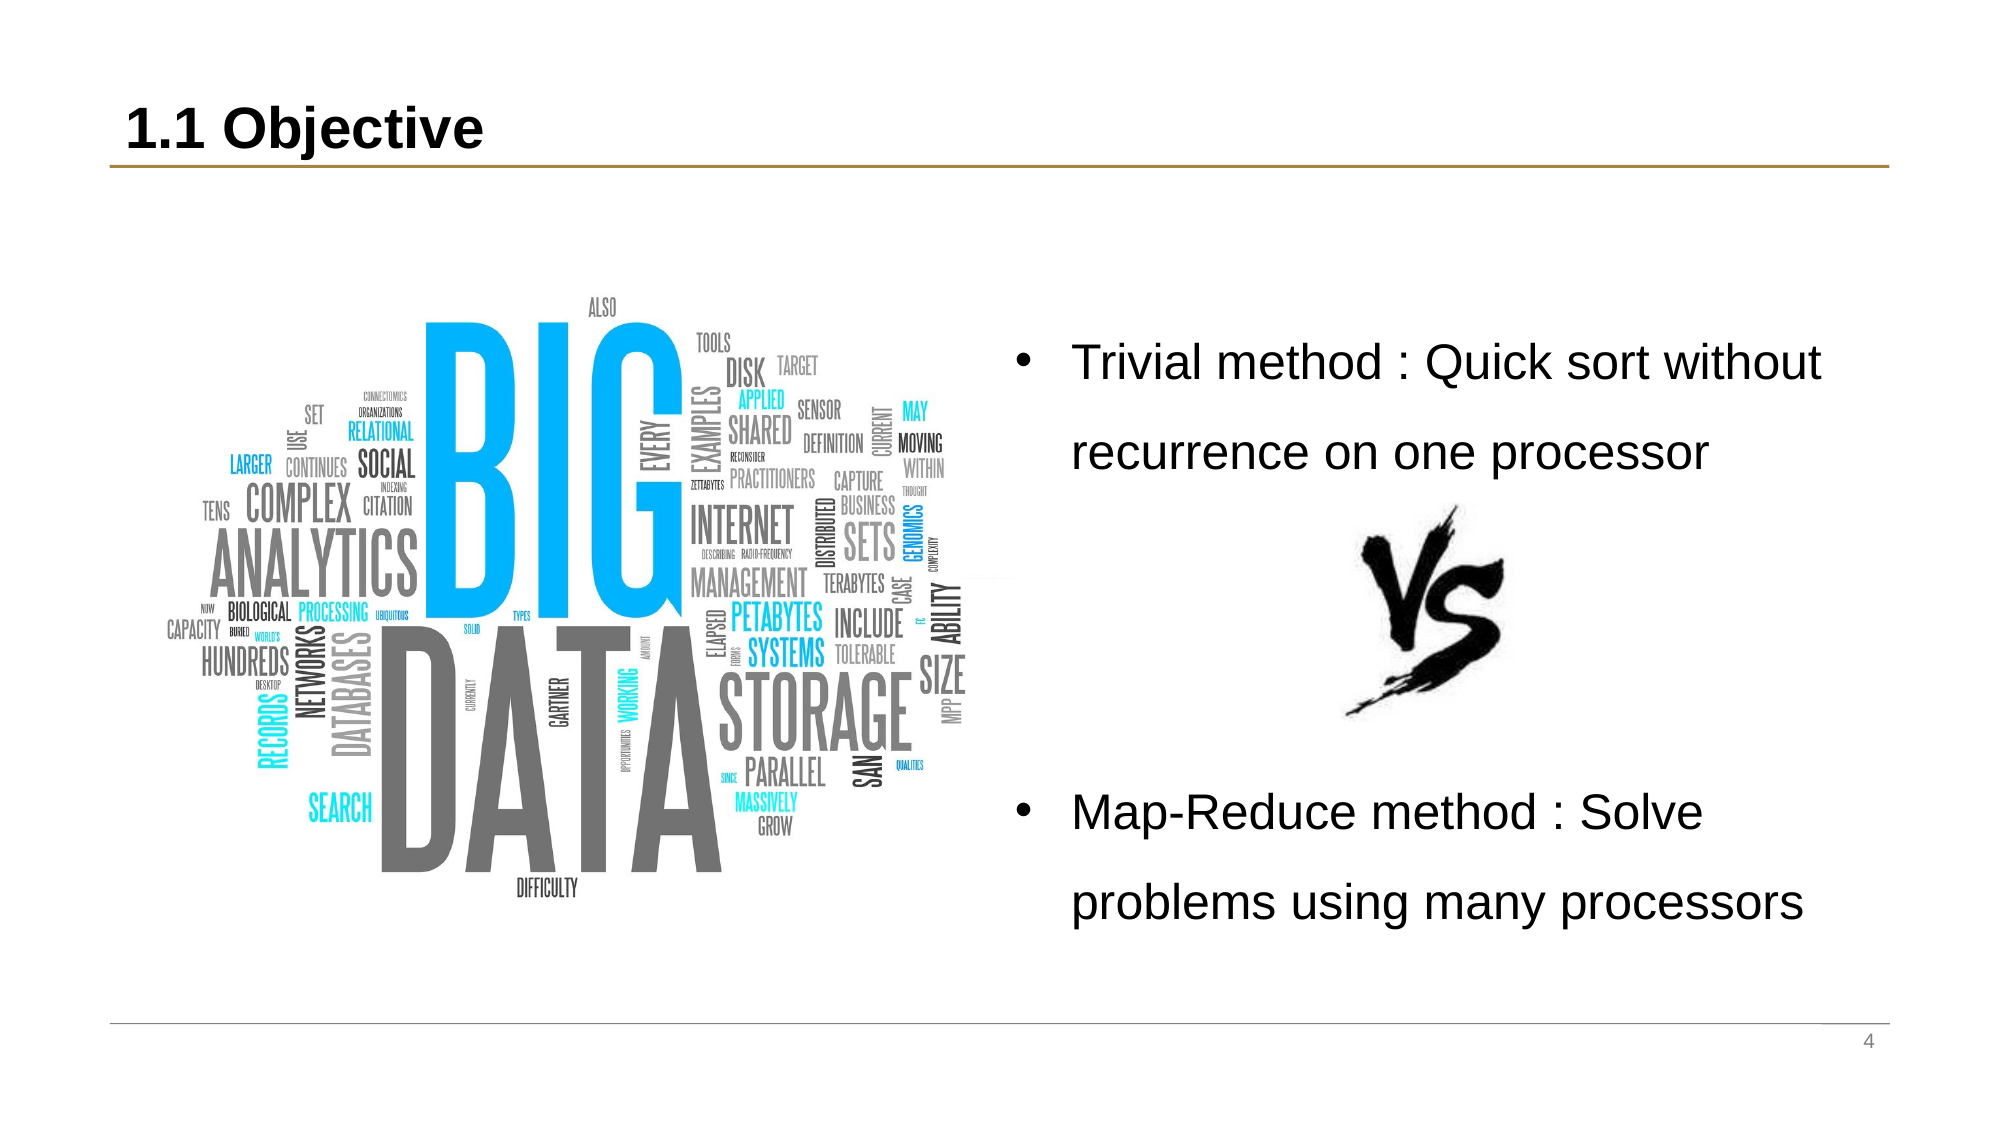

# 1.1 Objective
Trivial method : Quick sort without recurrence on one processor
Map-Reduce method : Solve problems using many processors
Text here
Text here
3